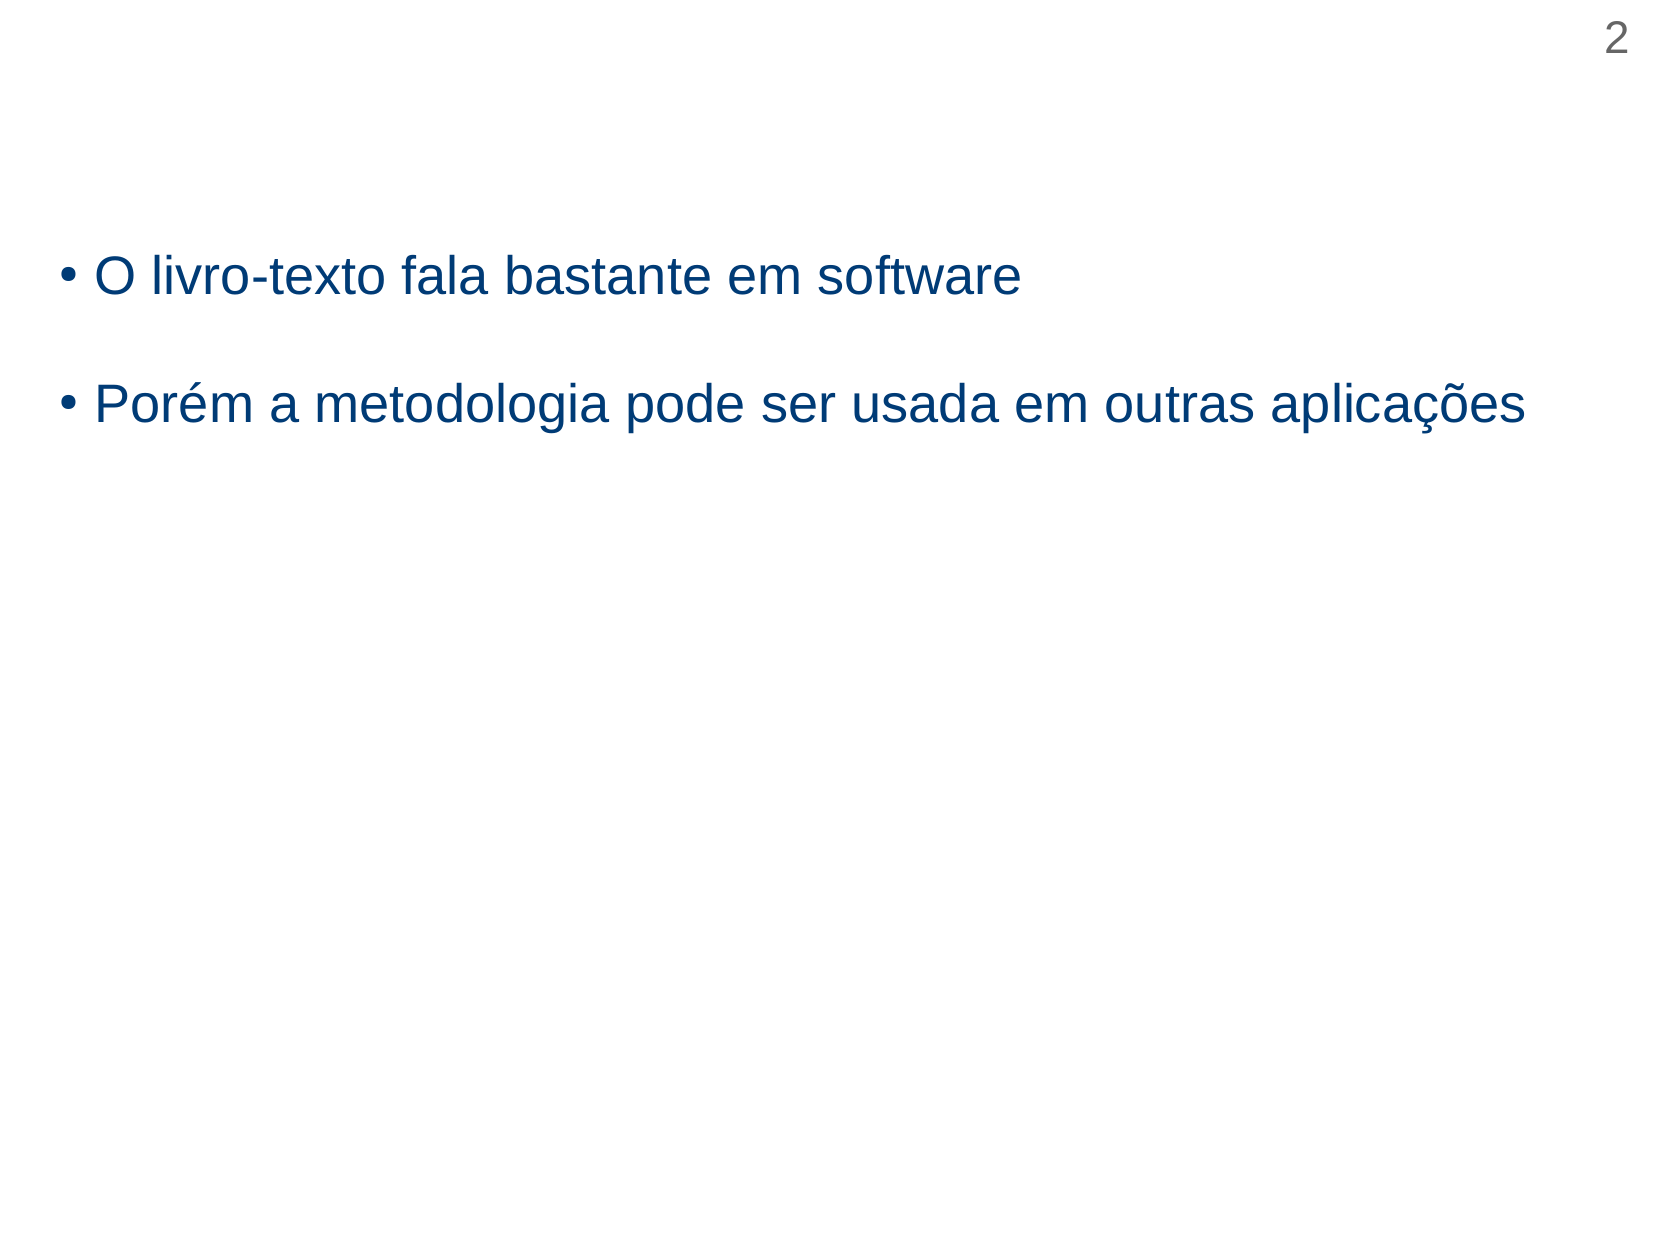

2
#
O livro-texto fala bastante em software
Porém a metodologia pode ser usada em outras aplicações